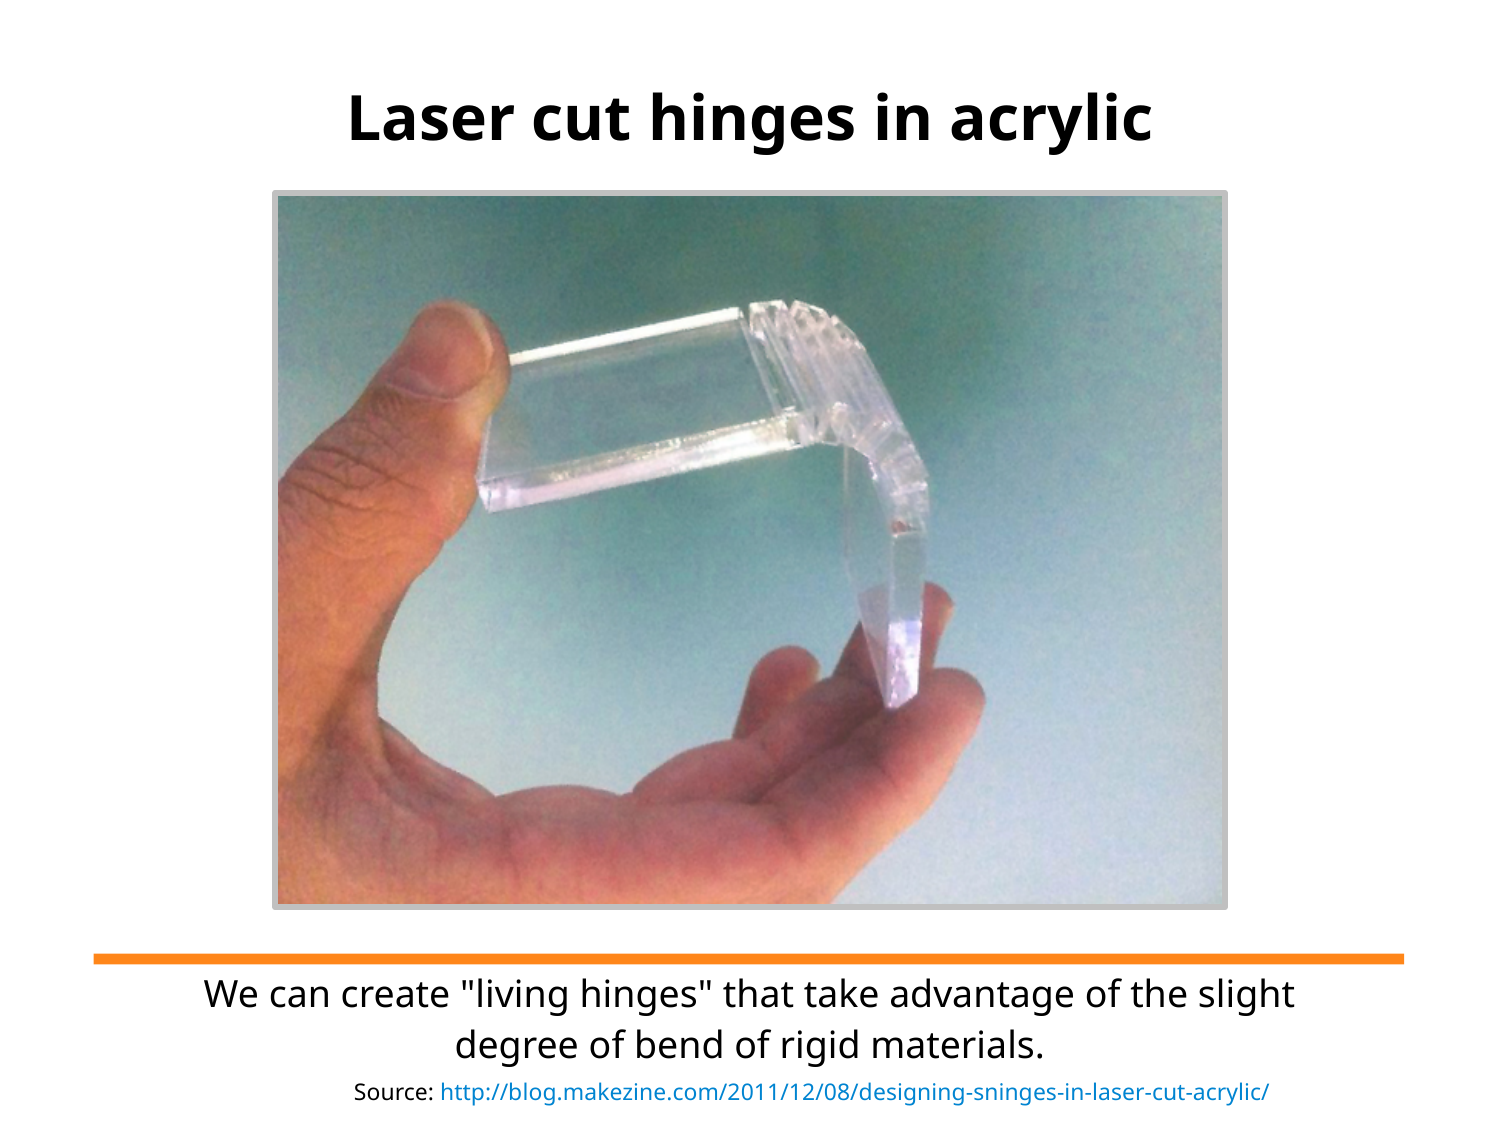

# Laser cut hinges in acrylic
We can create "living hinges" that take advantage of the slight degree of bend of rigid materials.
Source: http://blog.makezine.com/2011/12/08/designing-sninges-in-laser-cut-acrylic/